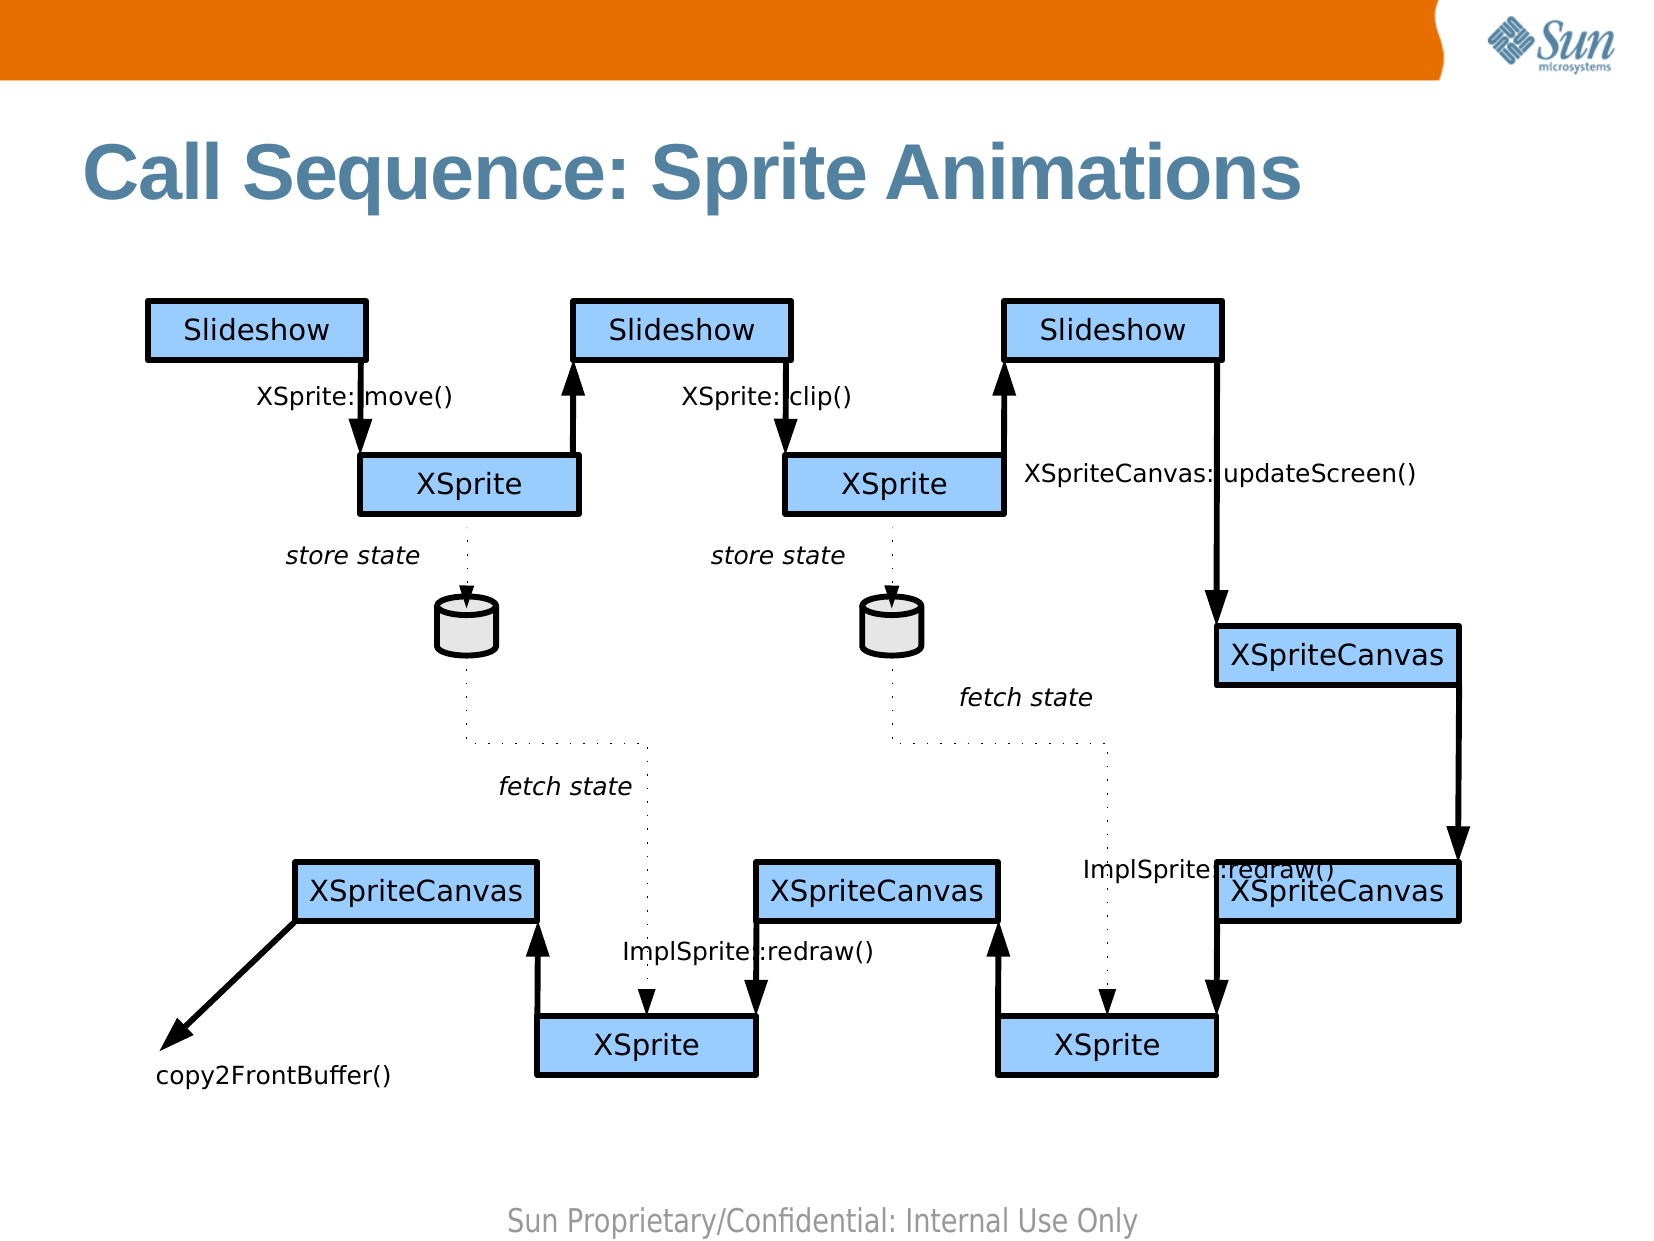

# Call Sequence: Sprite Animations
Slideshow
Slideshow
Slideshow
XSprite::move()
XSprite::clip()
XSprite
XSprite
XSpriteCanvas::updateScreen()
store state
store state
XSpriteCanvas
fetch state
fetch state
ImplSprite::redraw()
XSpriteCanvas
XSpriteCanvas
XSpriteCanvas
ImplSprite::redraw()
XSprite
XSprite
copy2FrontBuffer()